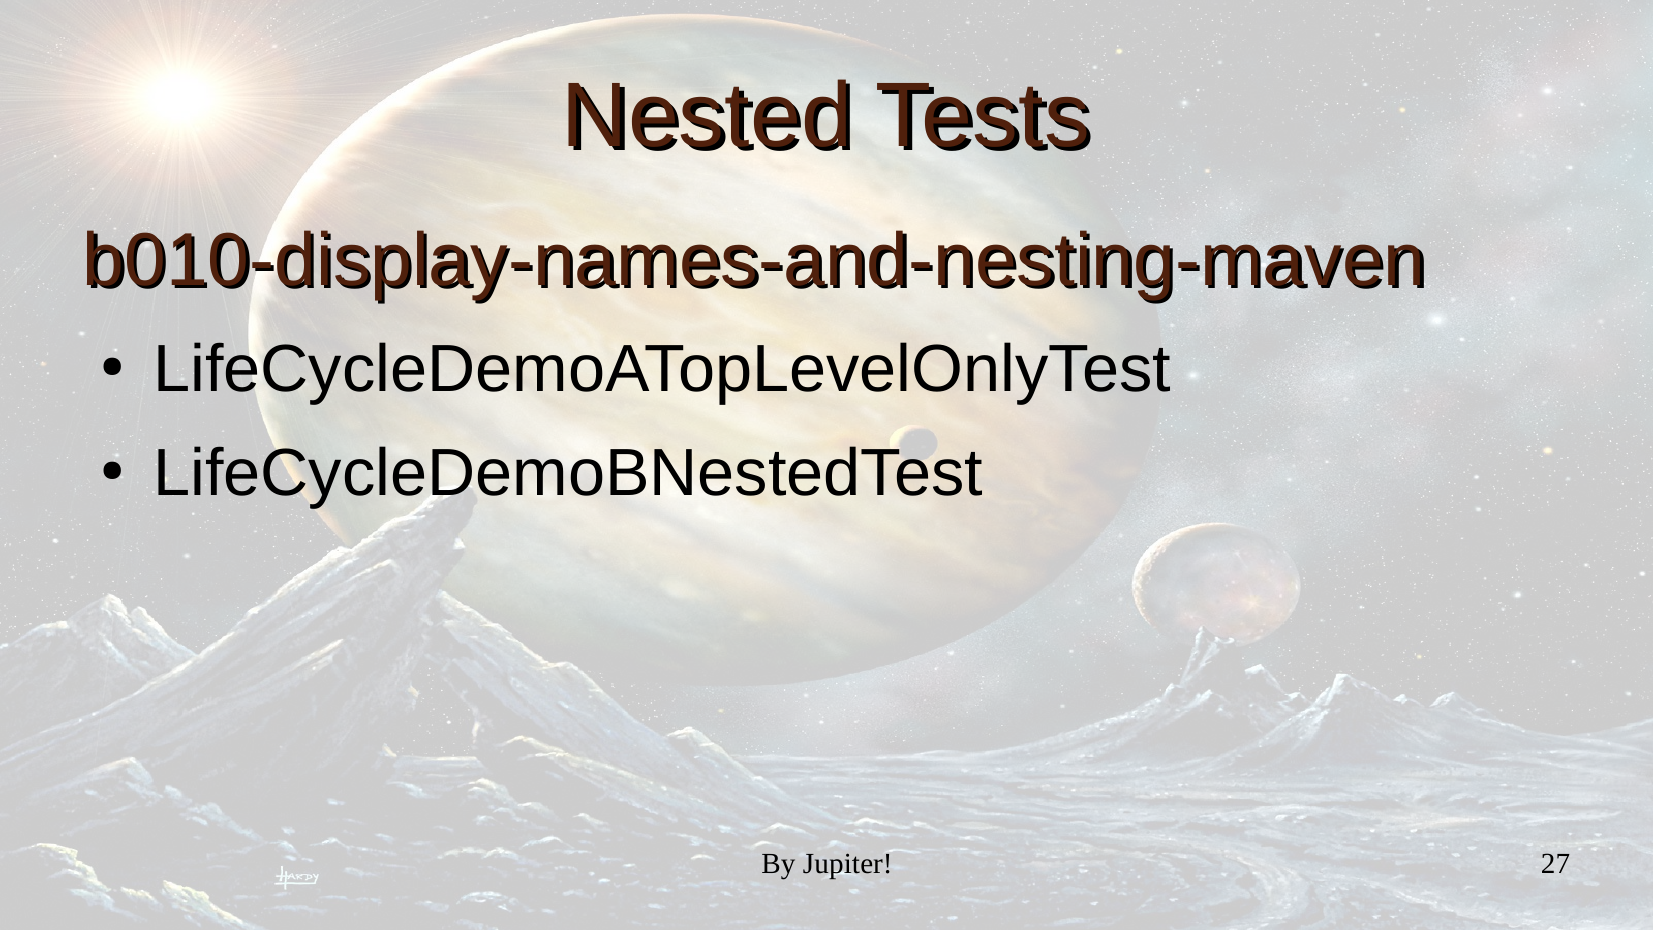

# Nested Tests
b010-display-names-and-nesting-maven
LifeCycleDemoATopLevelOnlyTest
LifeCycleDemoBNestedTest
By Jupiter!